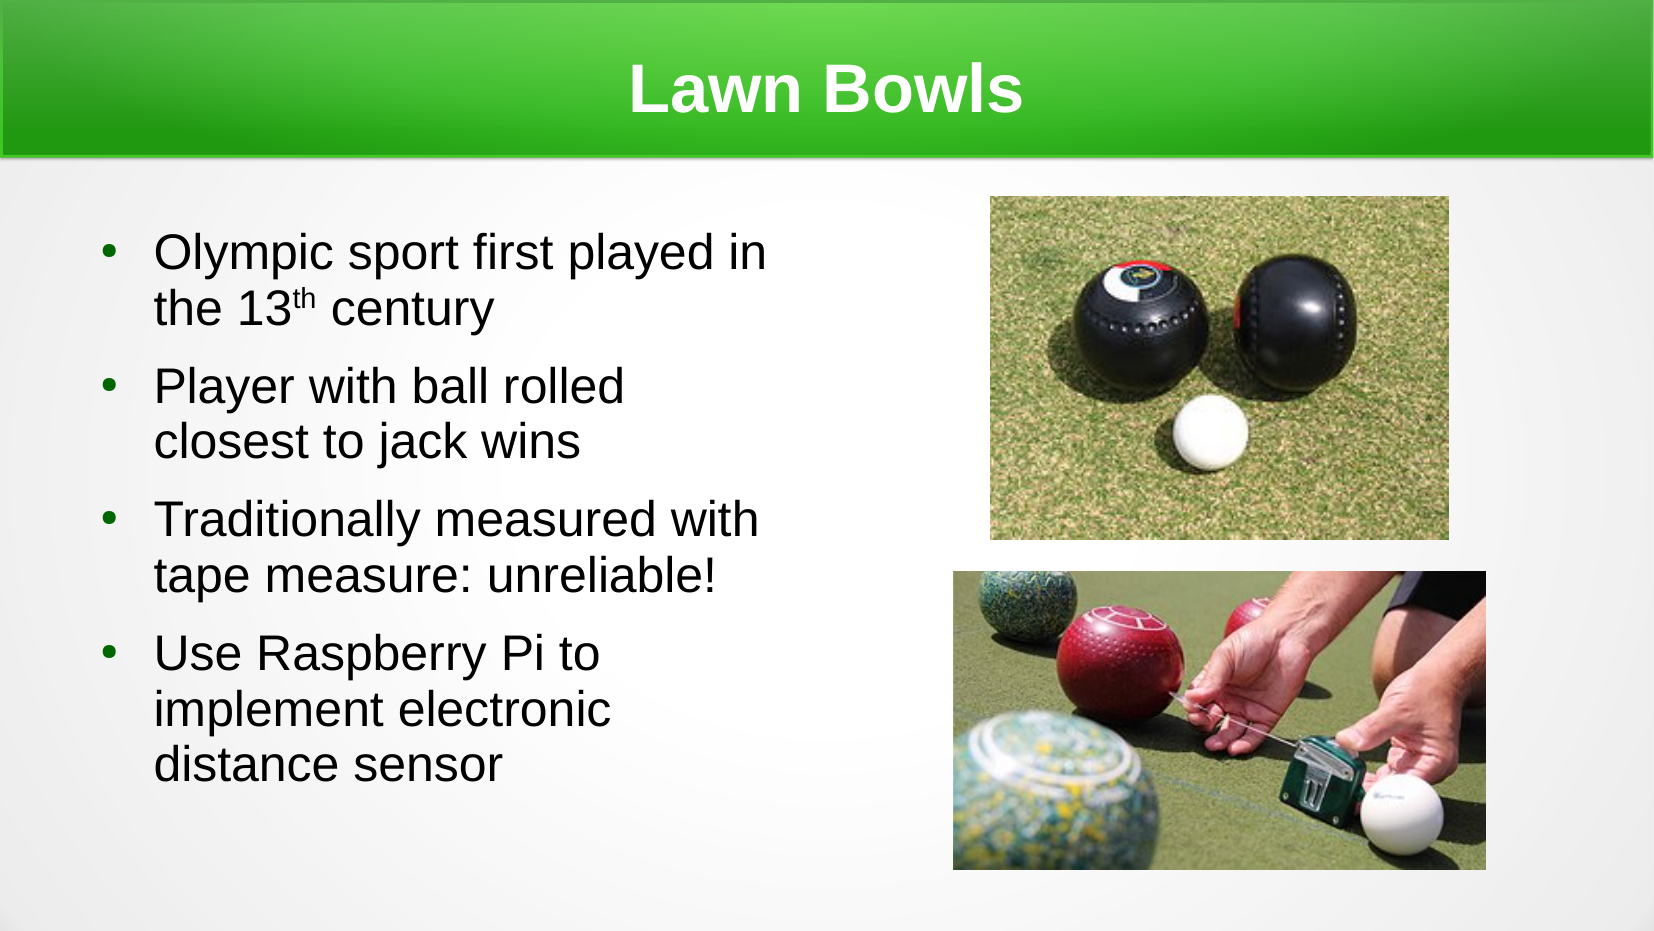

# Lawn Bowls
Olympic sport first played in the 13th century
Player with ball rolled closest to jack wins
Traditionally measured with tape measure: unreliable!
Use Raspberry Pi to implement electronic distance sensor